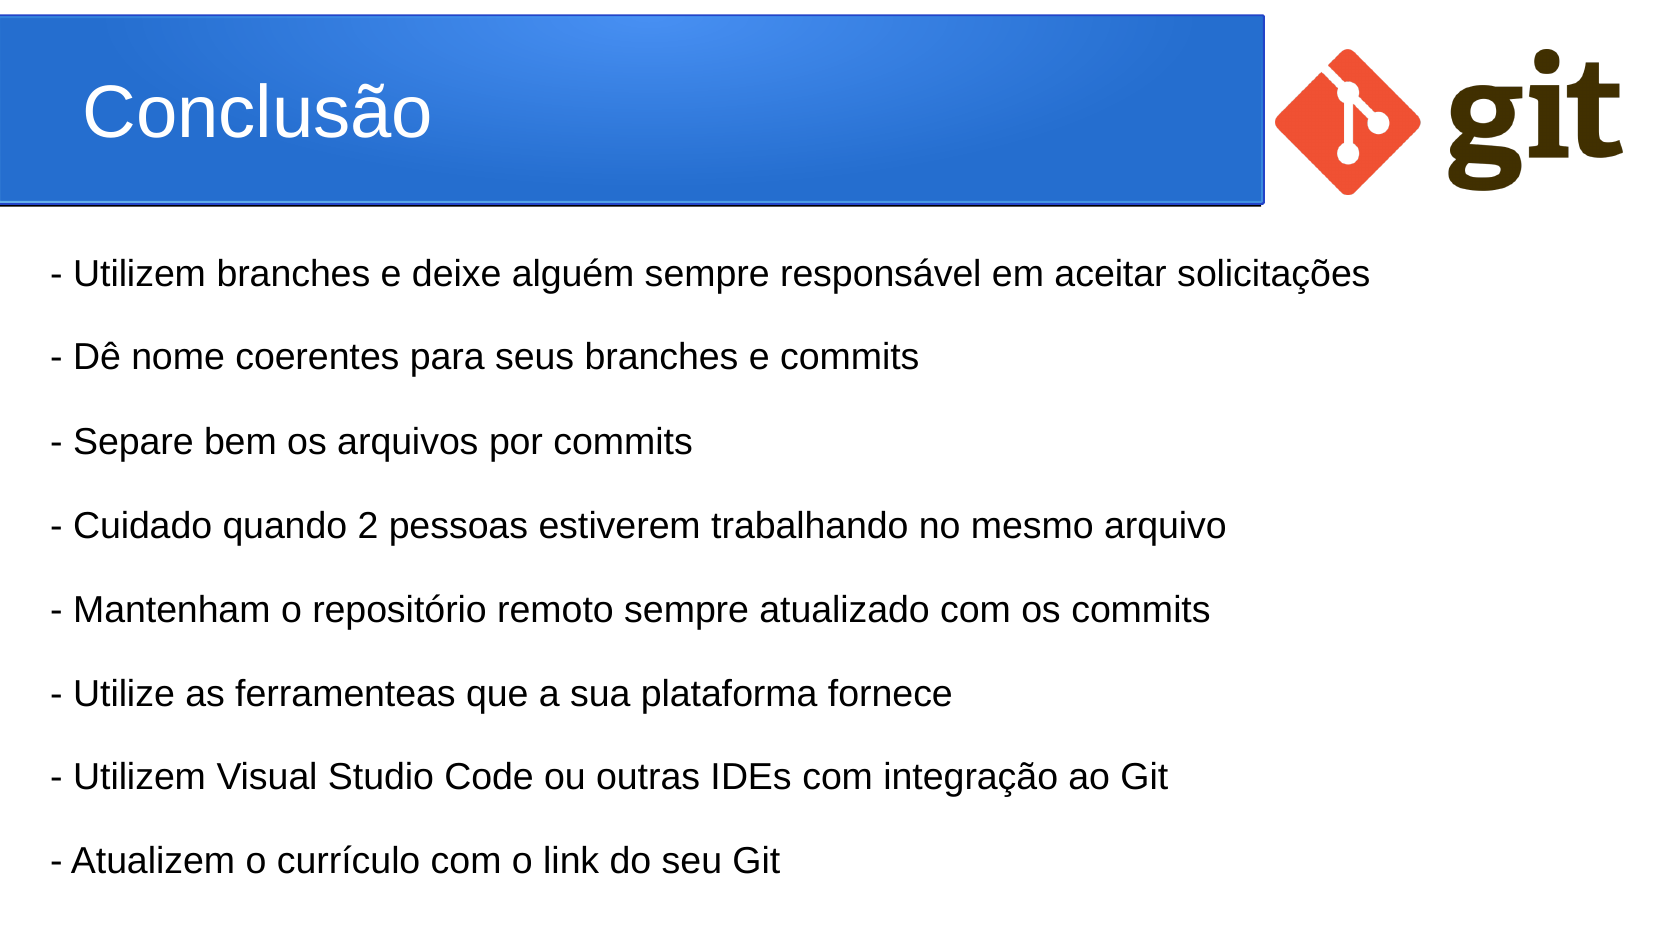

# Conclusão
- Utilizem branches e deixe alguém sempre responsável em aceitar solicitações
- Dê nome coerentes para seus branches e commits
- Separe bem os arquivos por commits
- Cuidado quando 2 pessoas estiverem trabalhando no mesmo arquivo
- Mantenham o repositório remoto sempre atualizado com os commits
- Utilize as ferramenteas que a sua plataforma fornece
- Utilizem Visual Studio Code ou outras IDEs com integração ao Git
- Atualizem o currículo com o link do seu Git